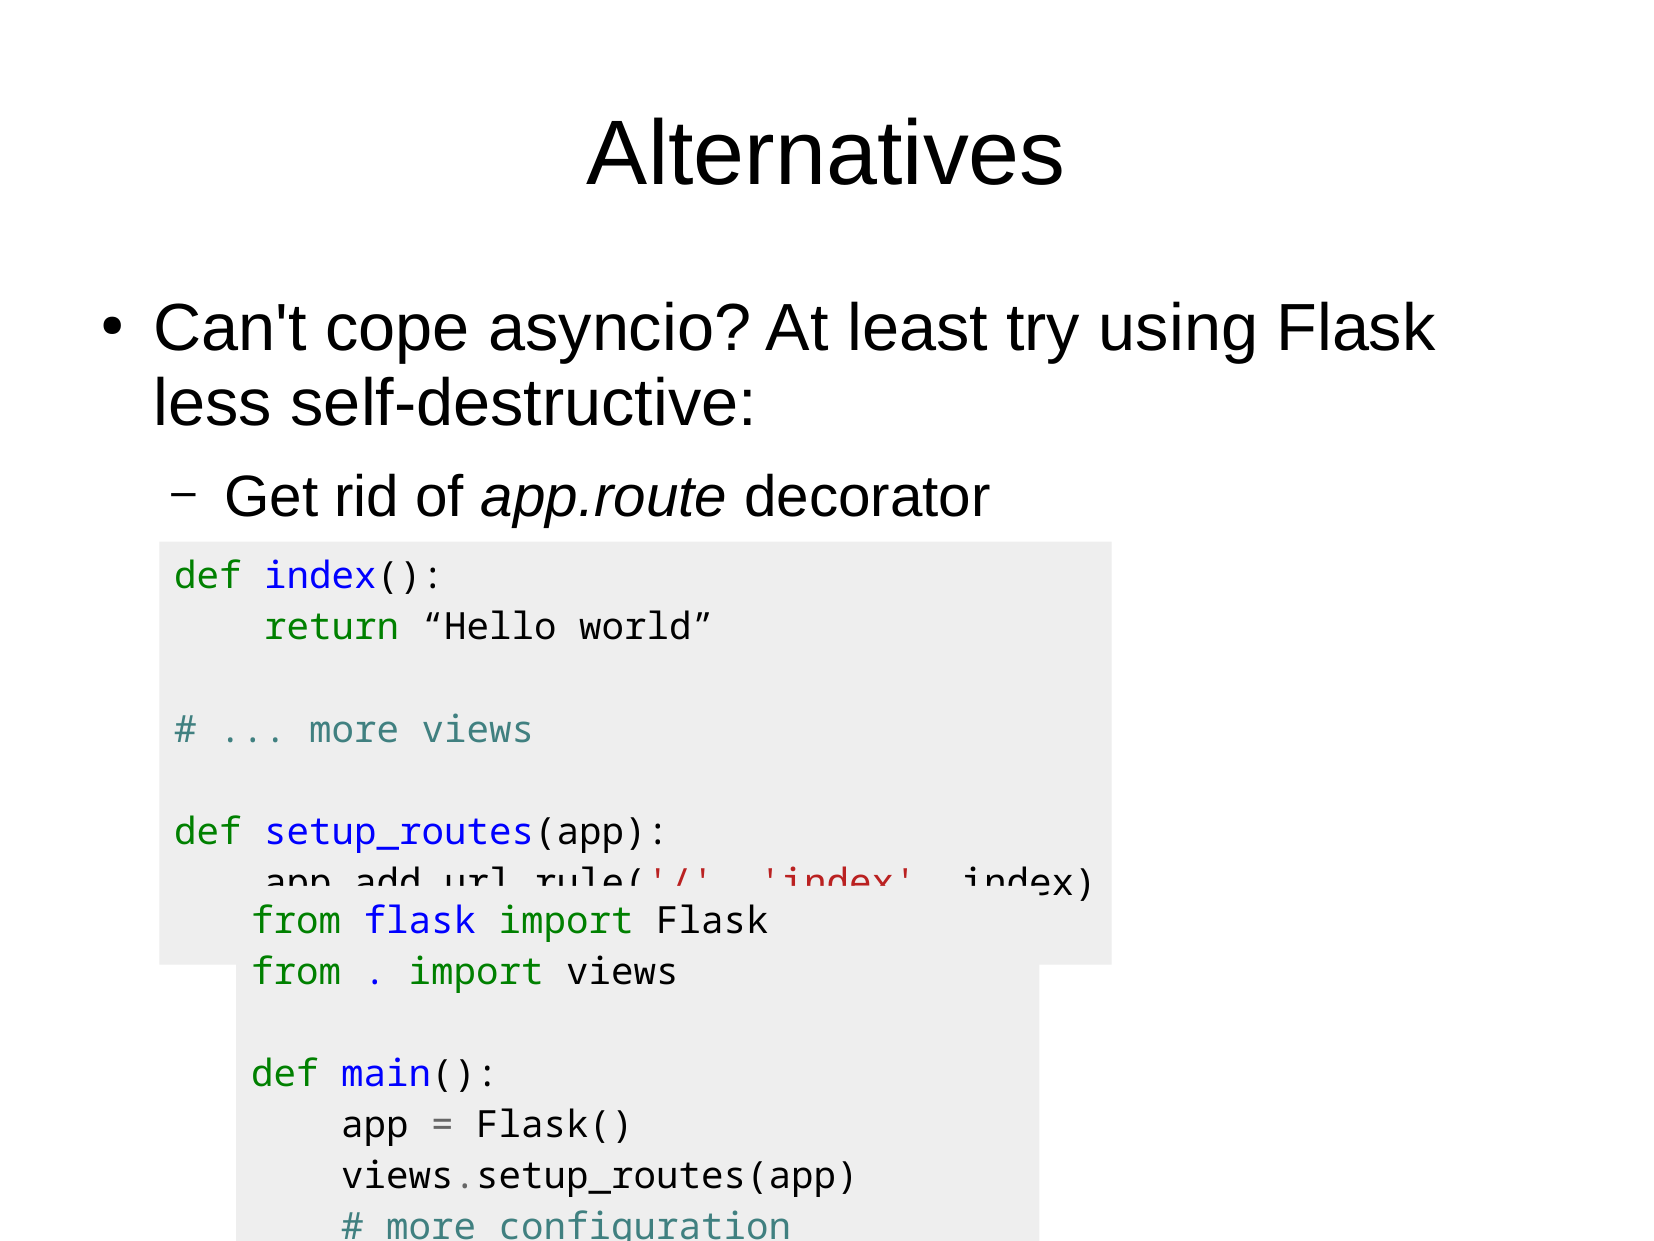

# Alternatives
Can't cope asyncio? At least try using Flask less self-destructive:
Get rid of app.route decorator
def index():
 return “Hello world”
# ... more views
def setup_routes(app):
 app.add_url_rule('/', 'index', index)
 app.add_url_rule(...)
from flask import Flask
from . import views
def main():
 app = Flask()
 views.setup_routes(app)
 # more configuration